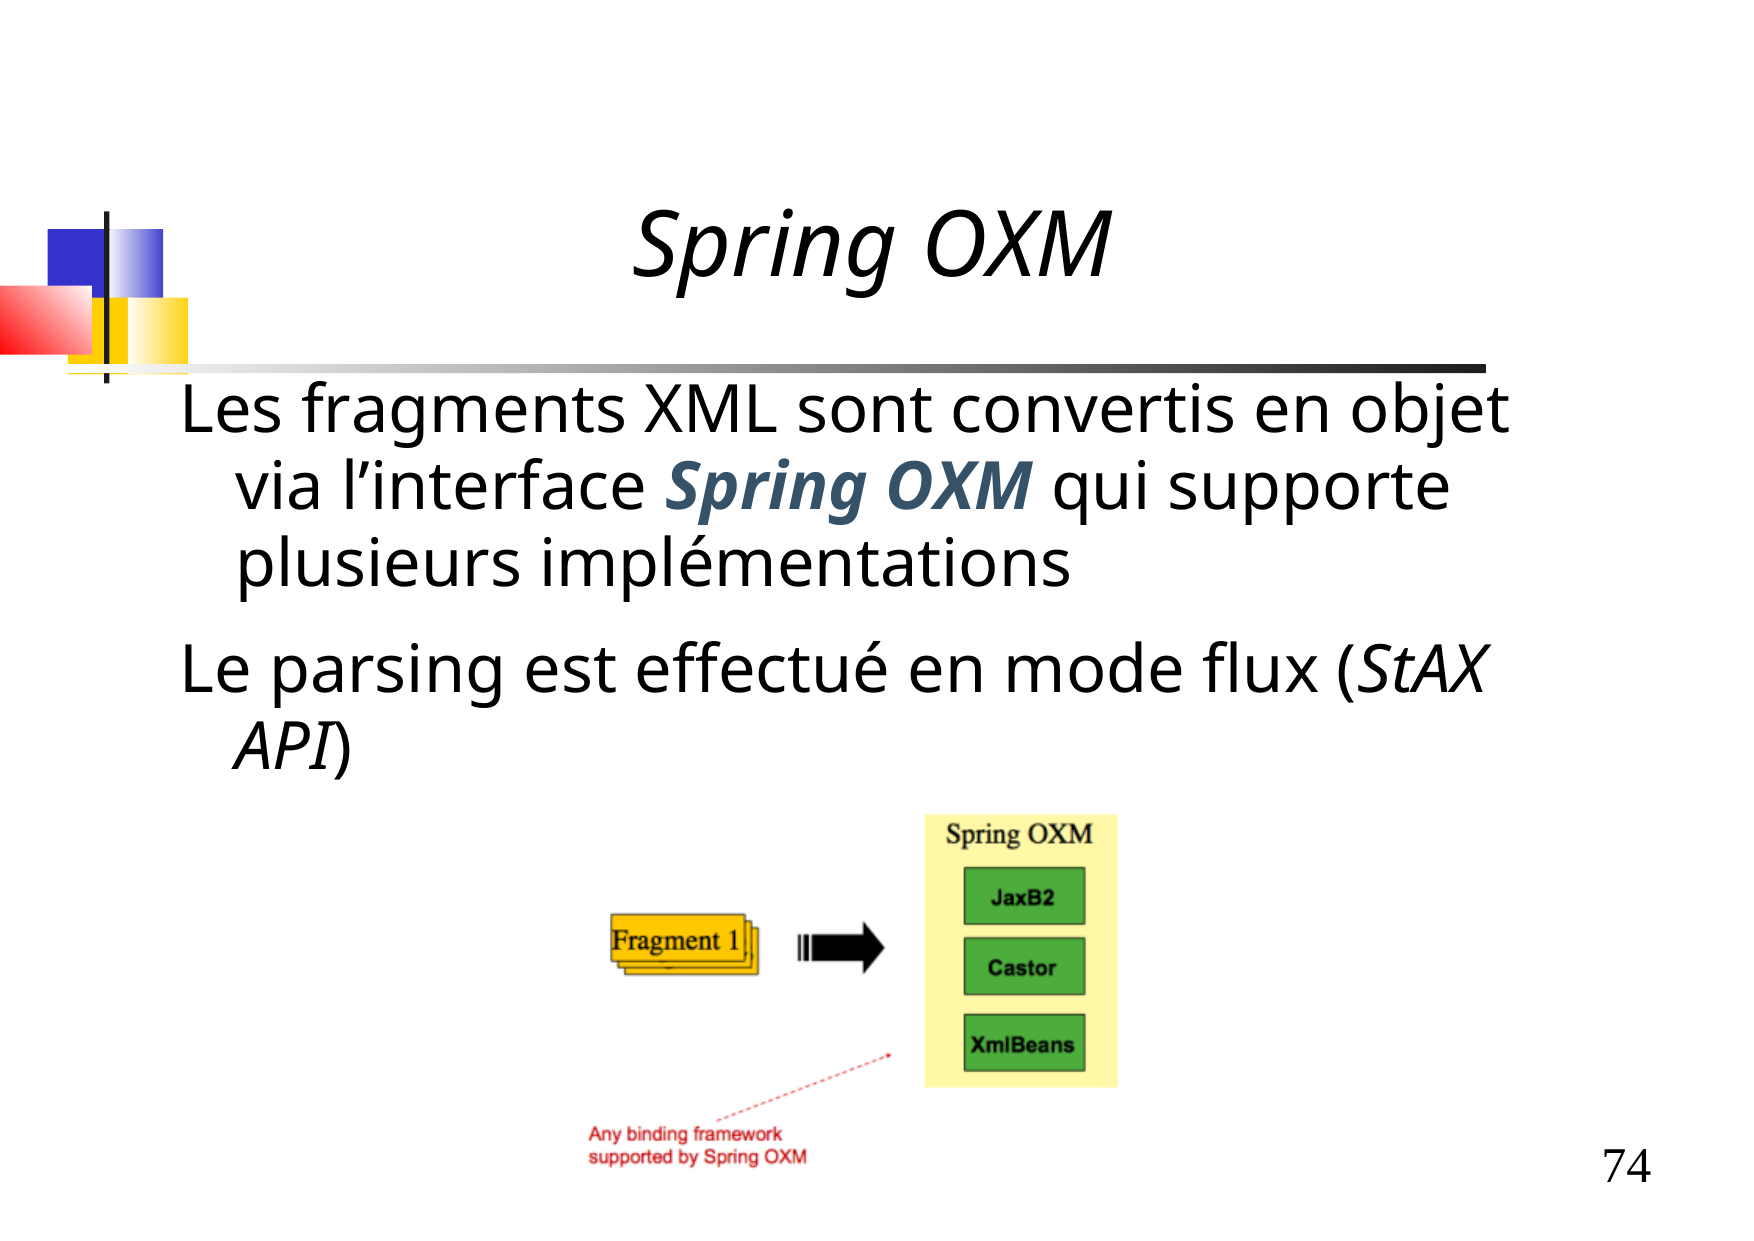

# Spring OXM
Les fragments XML sont convertis en objet via l’interface Spring OXM qui supporte plusieurs implémentations
Le parsing est effectué en mode flux (StAX API)